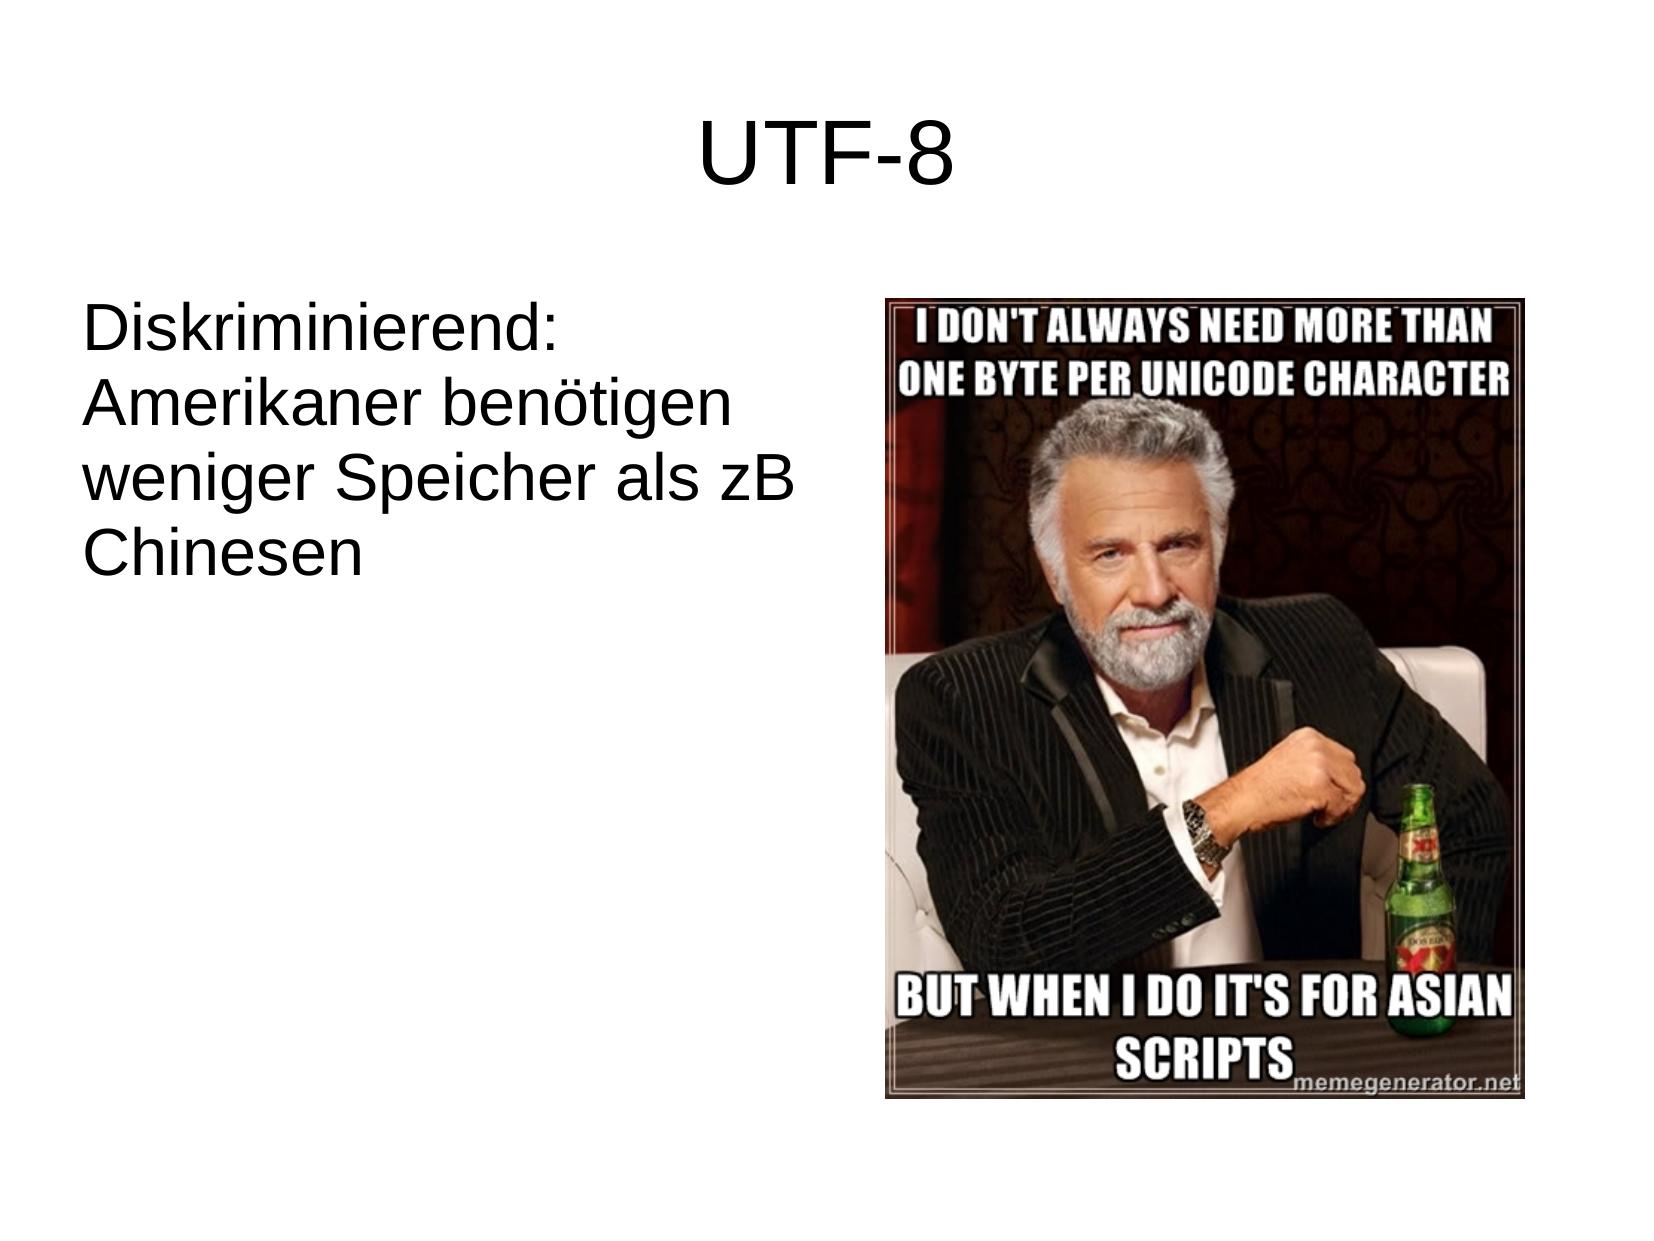

# UTF-8
Diskriminierend: Amerikaner benötigen weniger Speicher als zB Chinesen